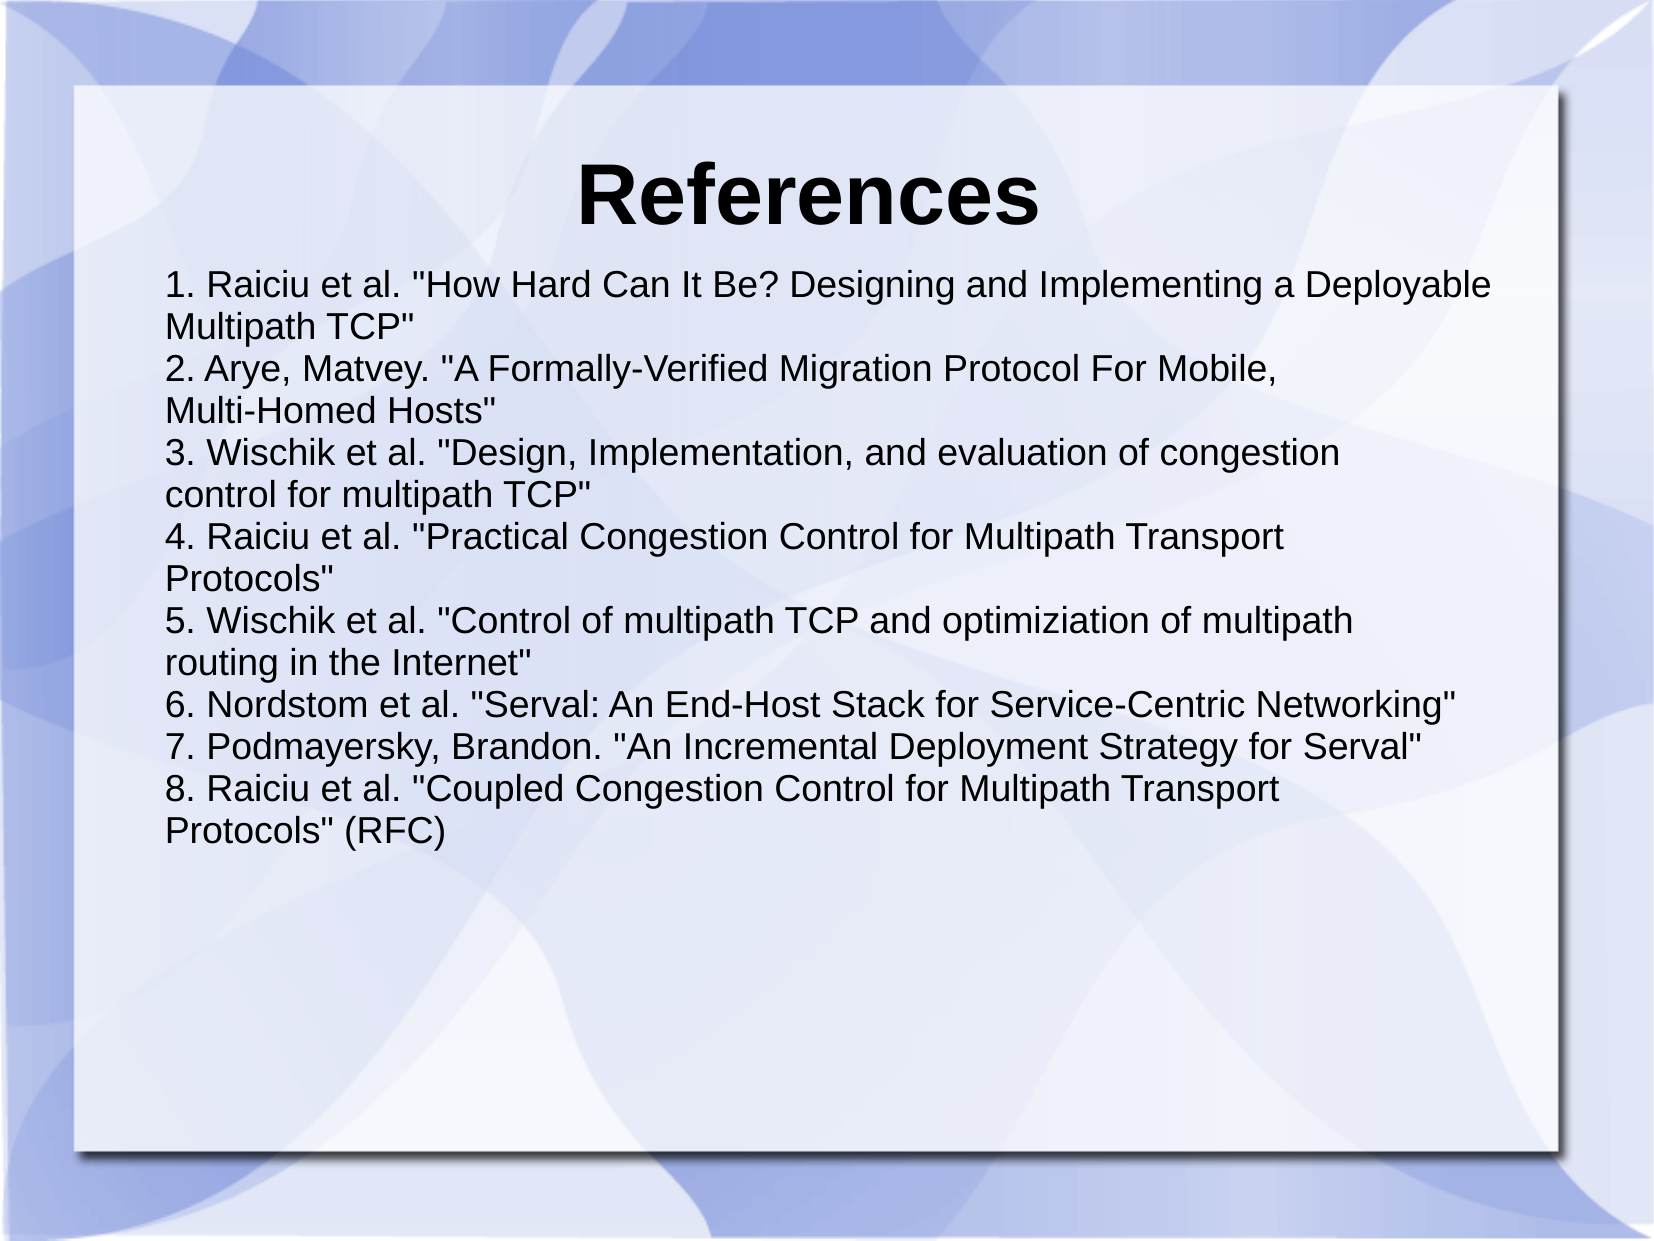

# References
1. Raiciu et al. "How Hard Can It Be? Designing and Implementing a Deployable
Multipath TCP"
2. Arye, Matvey. "A Formally-Verified Migration Protocol For Mobile,
Multi-Homed Hosts"
3. Wischik et al. "Design, Implementation, and evaluation of congestion
control for multipath TCP"
4. Raiciu et al. "Practical Congestion Control for Multipath Transport
Protocols"
5. Wischik et al. "Control of multipath TCP and optimiziation of multipath
routing in the Internet"
6. Nordstom et al. "Serval: An End-Host Stack for Service-Centric Networking"
7. Podmayersky, Brandon. "An Incremental Deployment Strategy for Serval"
8. Raiciu et al. "Coupled Congestion Control for Multipath Transport
Protocols" (RFC)